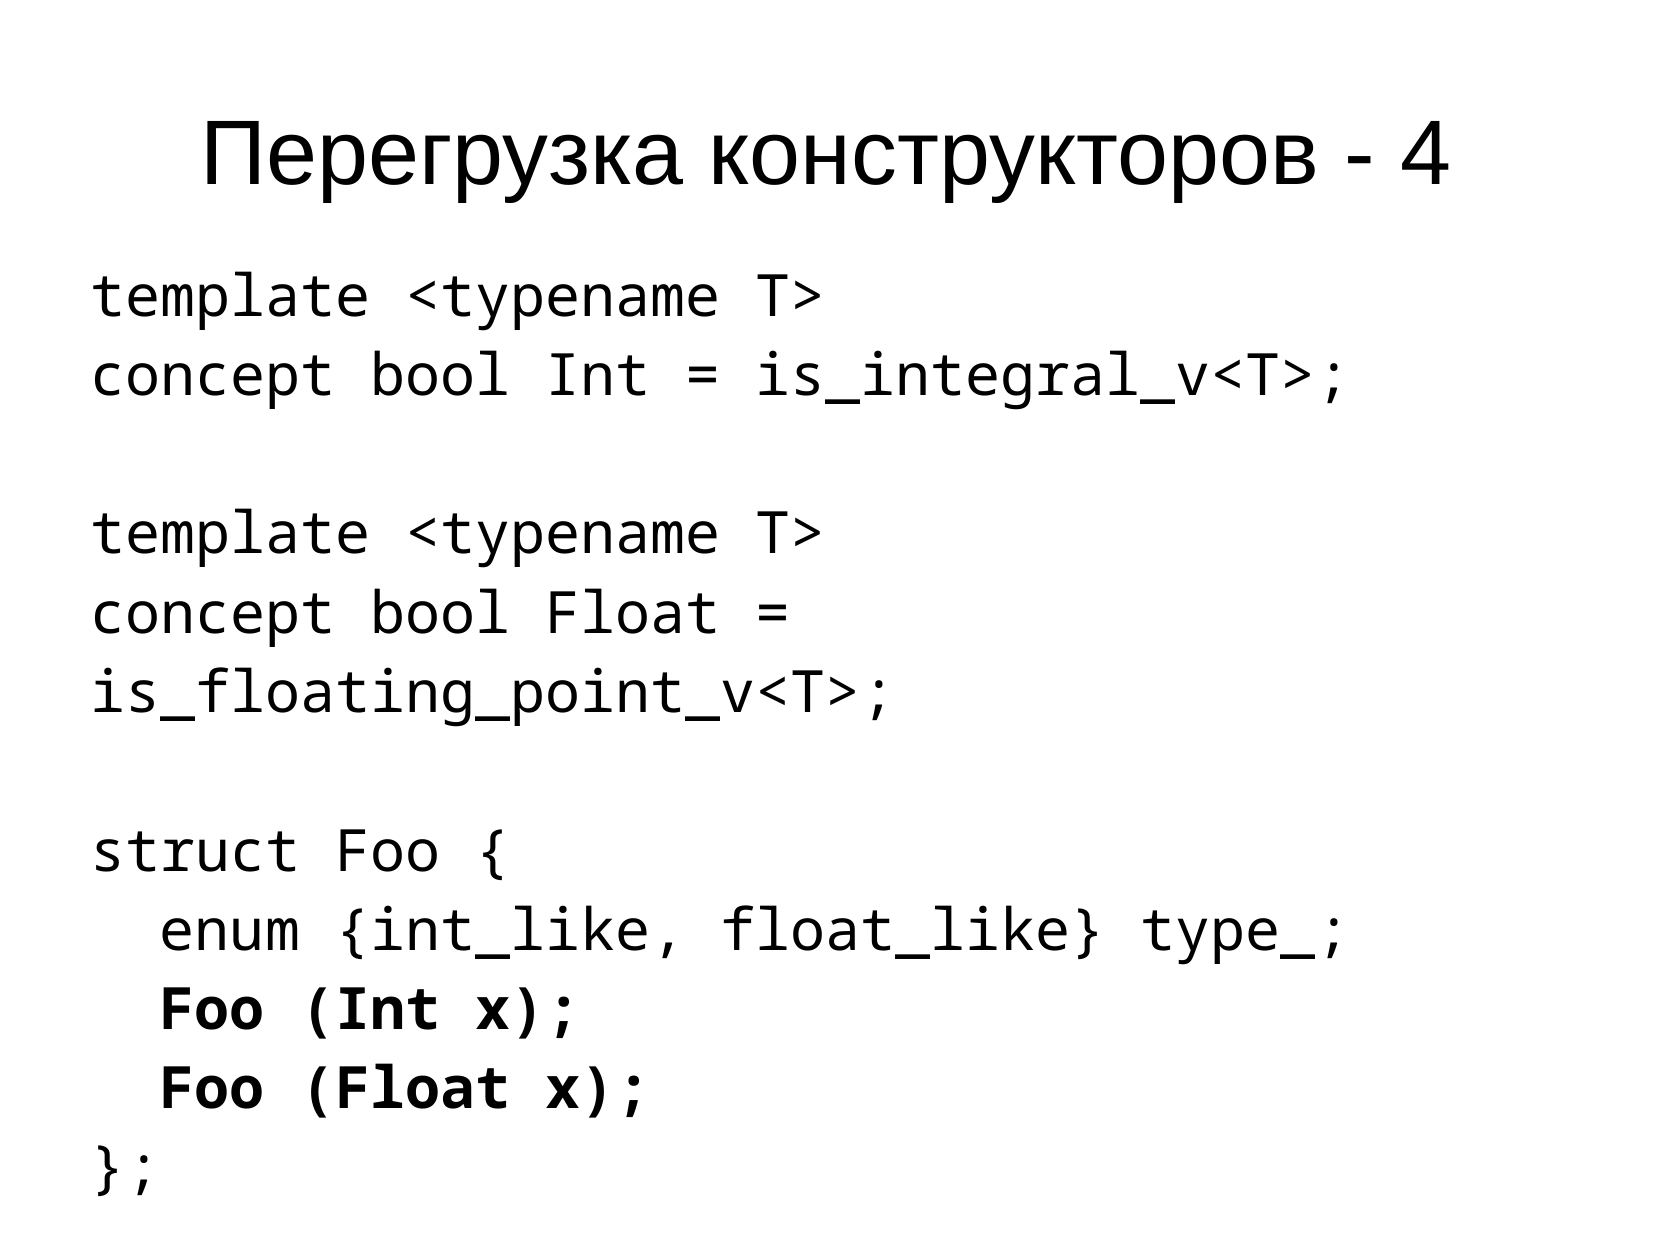

# Перегрузка конструкторов - 4
template <typename T>
concept bool Int = is_integral_v<T>;
template <typename T>
concept bool Float = is_floating_point_v<T>;
struct Foo {
 enum {int_like, float_like} type_;
 Foo (Int x);
 Foo (Float x);
};